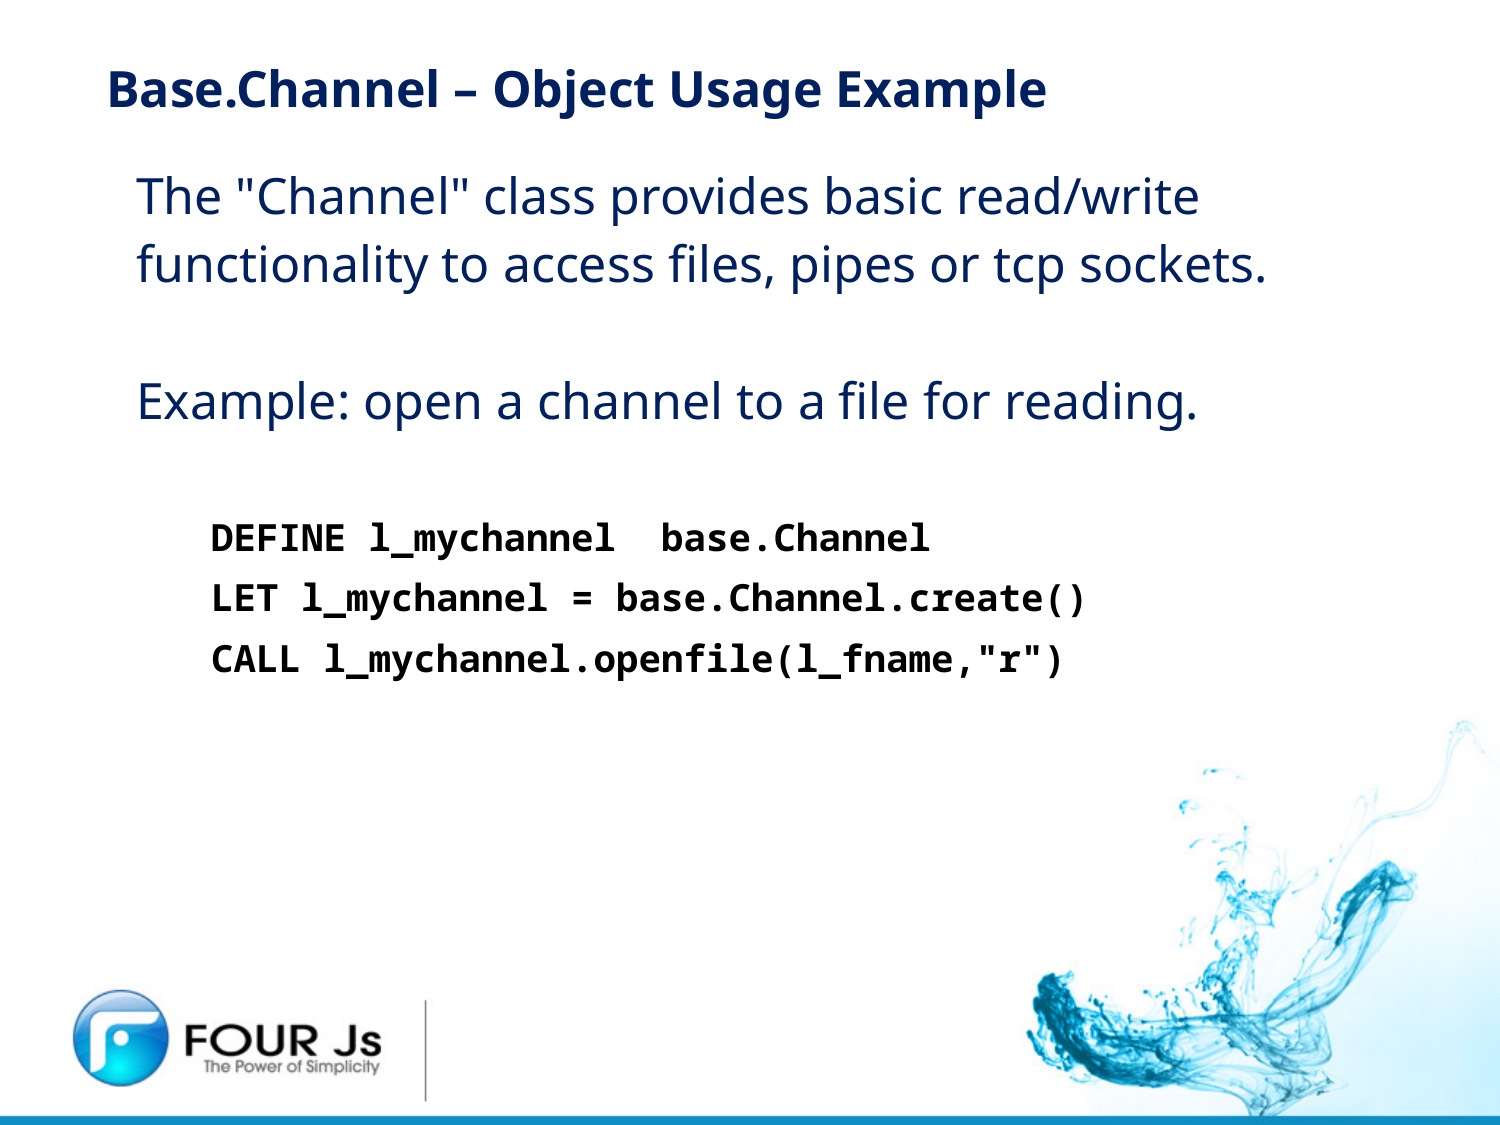

# Base.Channel – Object Usage Example
The "Channel" class provides basic read/write functionality to access files, pipes or tcp sockets.
Example: open a channel to a file for reading.
DEFINE l_mychannel base.Channel
LET l_mychannel = base.Channel.create()
CALL l_mychannel.openfile(l_fname,"r")